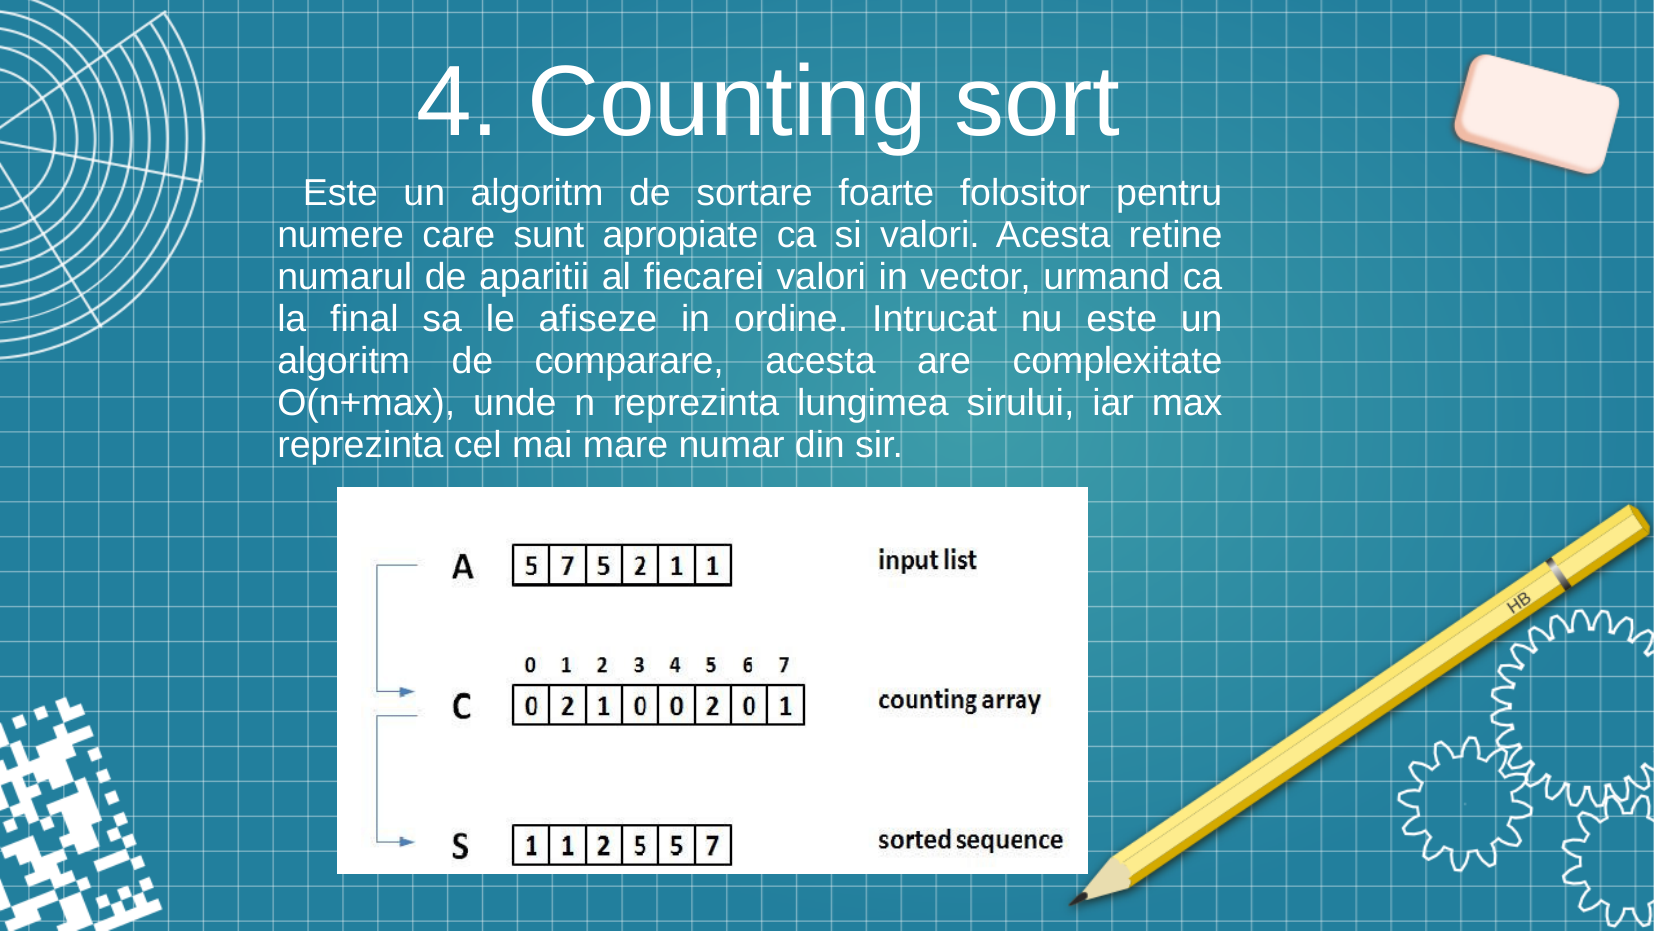

4. Counting sort
 Este un algoritm de sortare foarte folositor pentru numere care sunt apropiate ca si valori. Acesta retine numarul de aparitii al fiecarei valori in vector, urmand ca la final sa le afiseze in ordine. Intrucat nu este un algoritm de comparare, acesta are complexitate O(n+max), unde n reprezinta lungimea sirului, iar max reprezinta cel mai mare numar din sir.